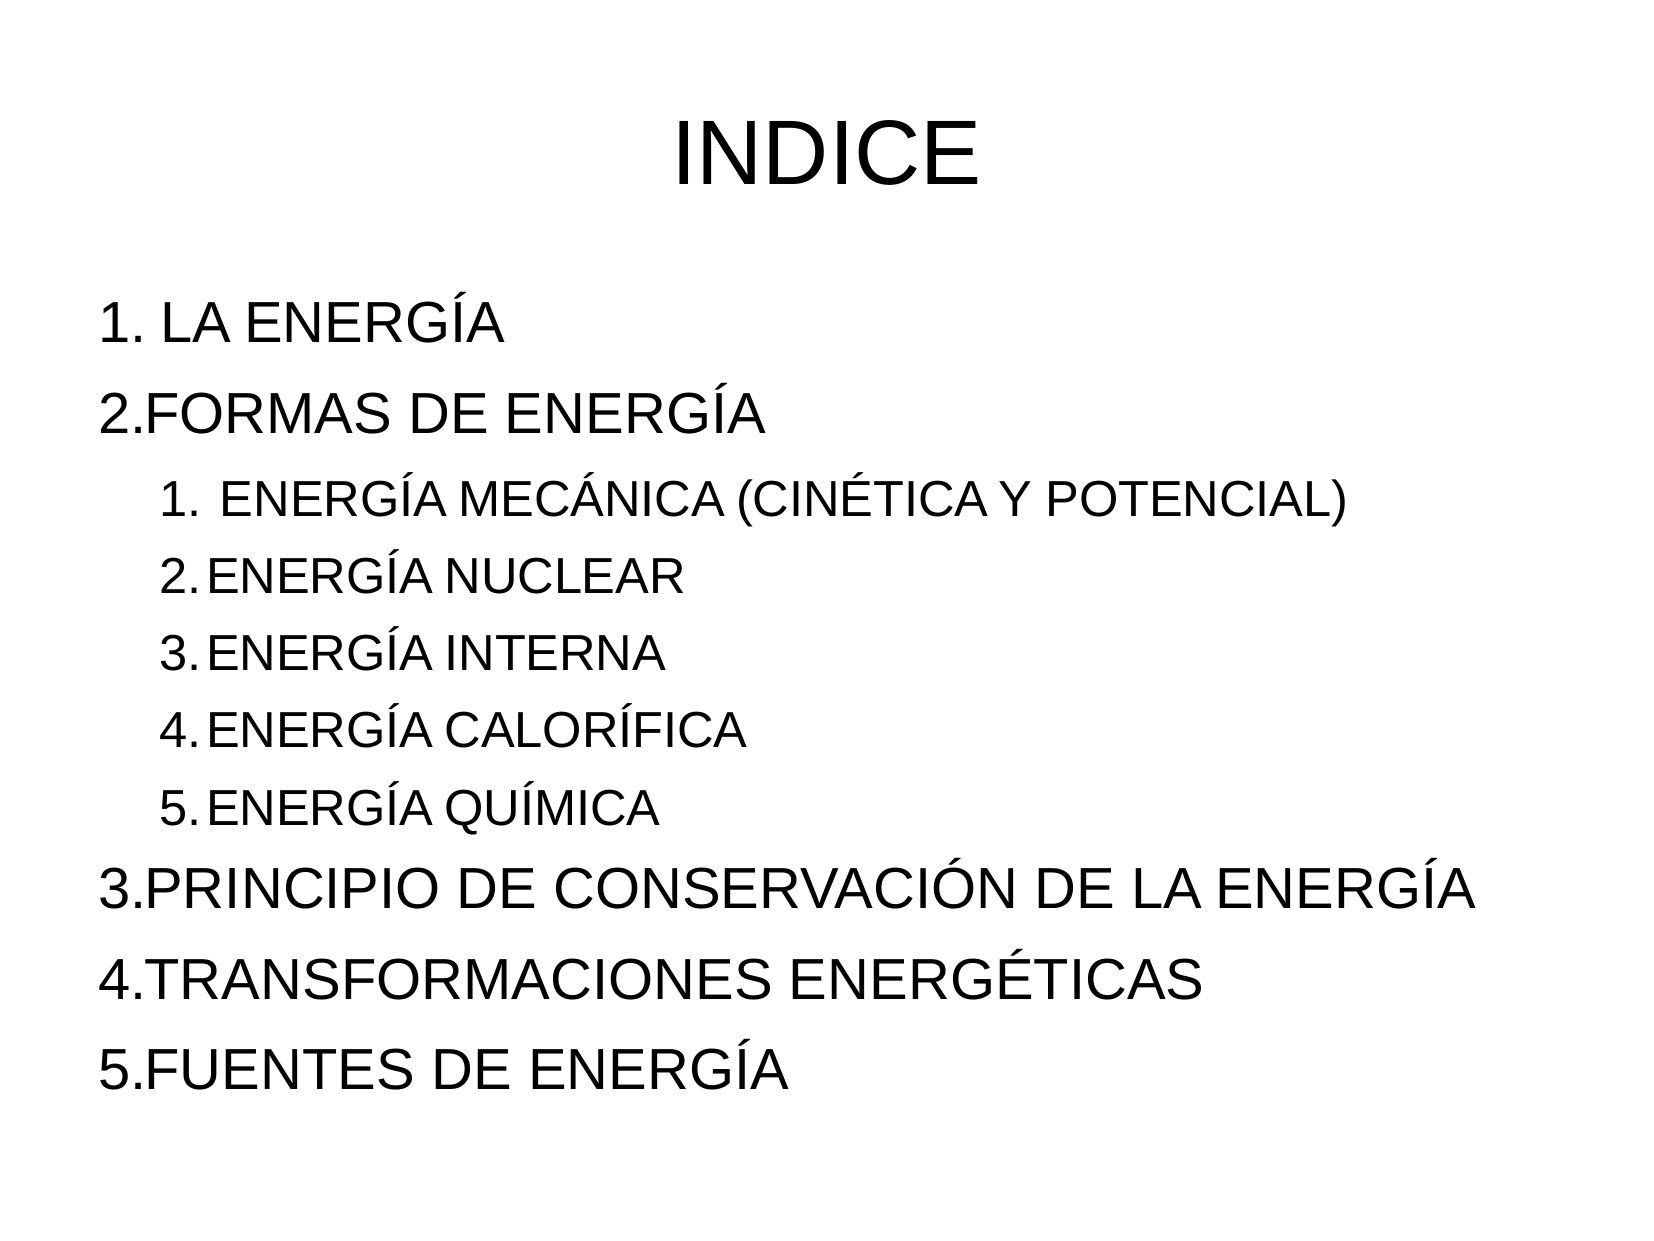

# INDICE
 LA ENERGÍA
FORMAS DE ENERGÍA
 ENERGÍA MECÁNICA (CINÉTICA Y POTENCIAL)
ENERGÍA NUCLEAR
ENERGÍA INTERNA
ENERGÍA CALORÍFICA
ENERGÍA QUÍMICA
PRINCIPIO DE CONSERVACIÓN DE LA ENERGÍA
TRANSFORMACIONES ENERGÉTICAS
FUENTES DE ENERGÍA